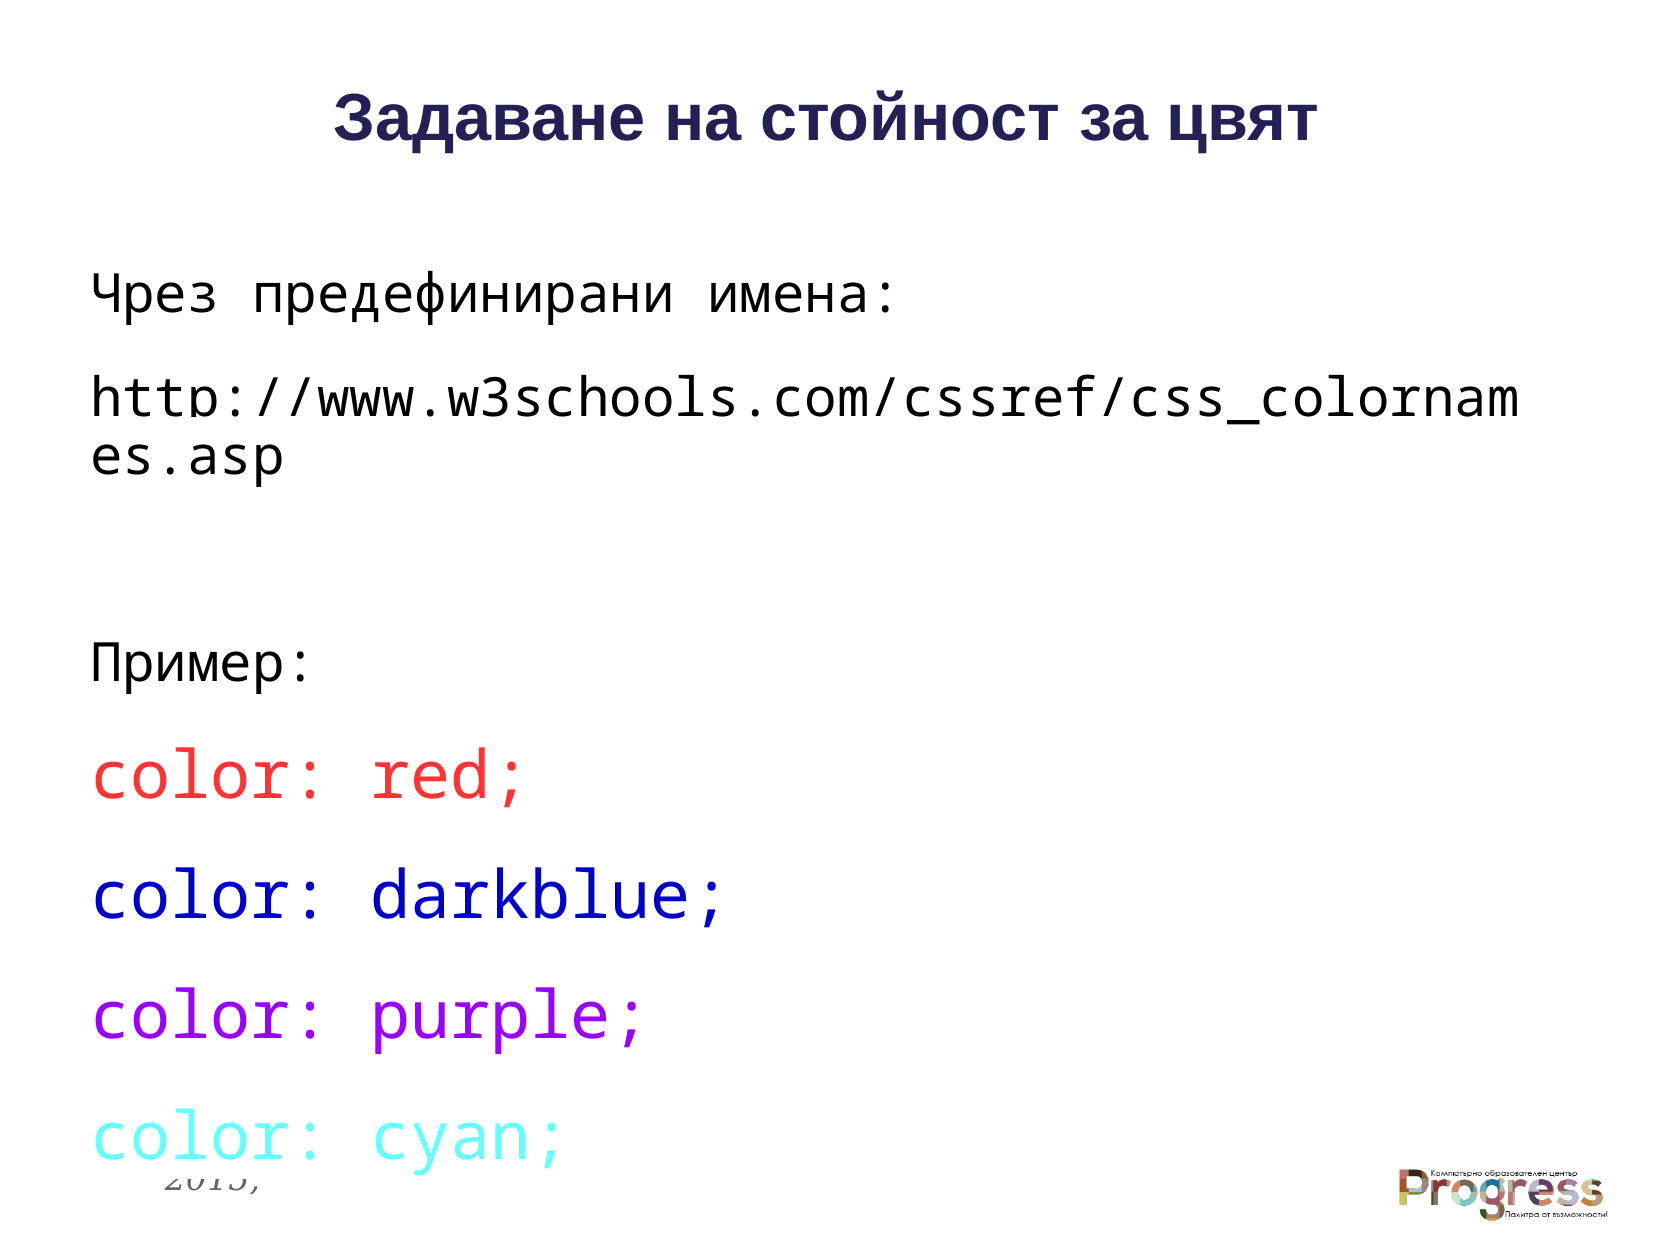

# Задаване на стойност за цвят
Чрез предефинирани имена:
http://www.w3schools.com/cssref/css_colornames.asp
Пример:
color: red;
color: darkblue;
color: purple;
color: cyan;
2015,